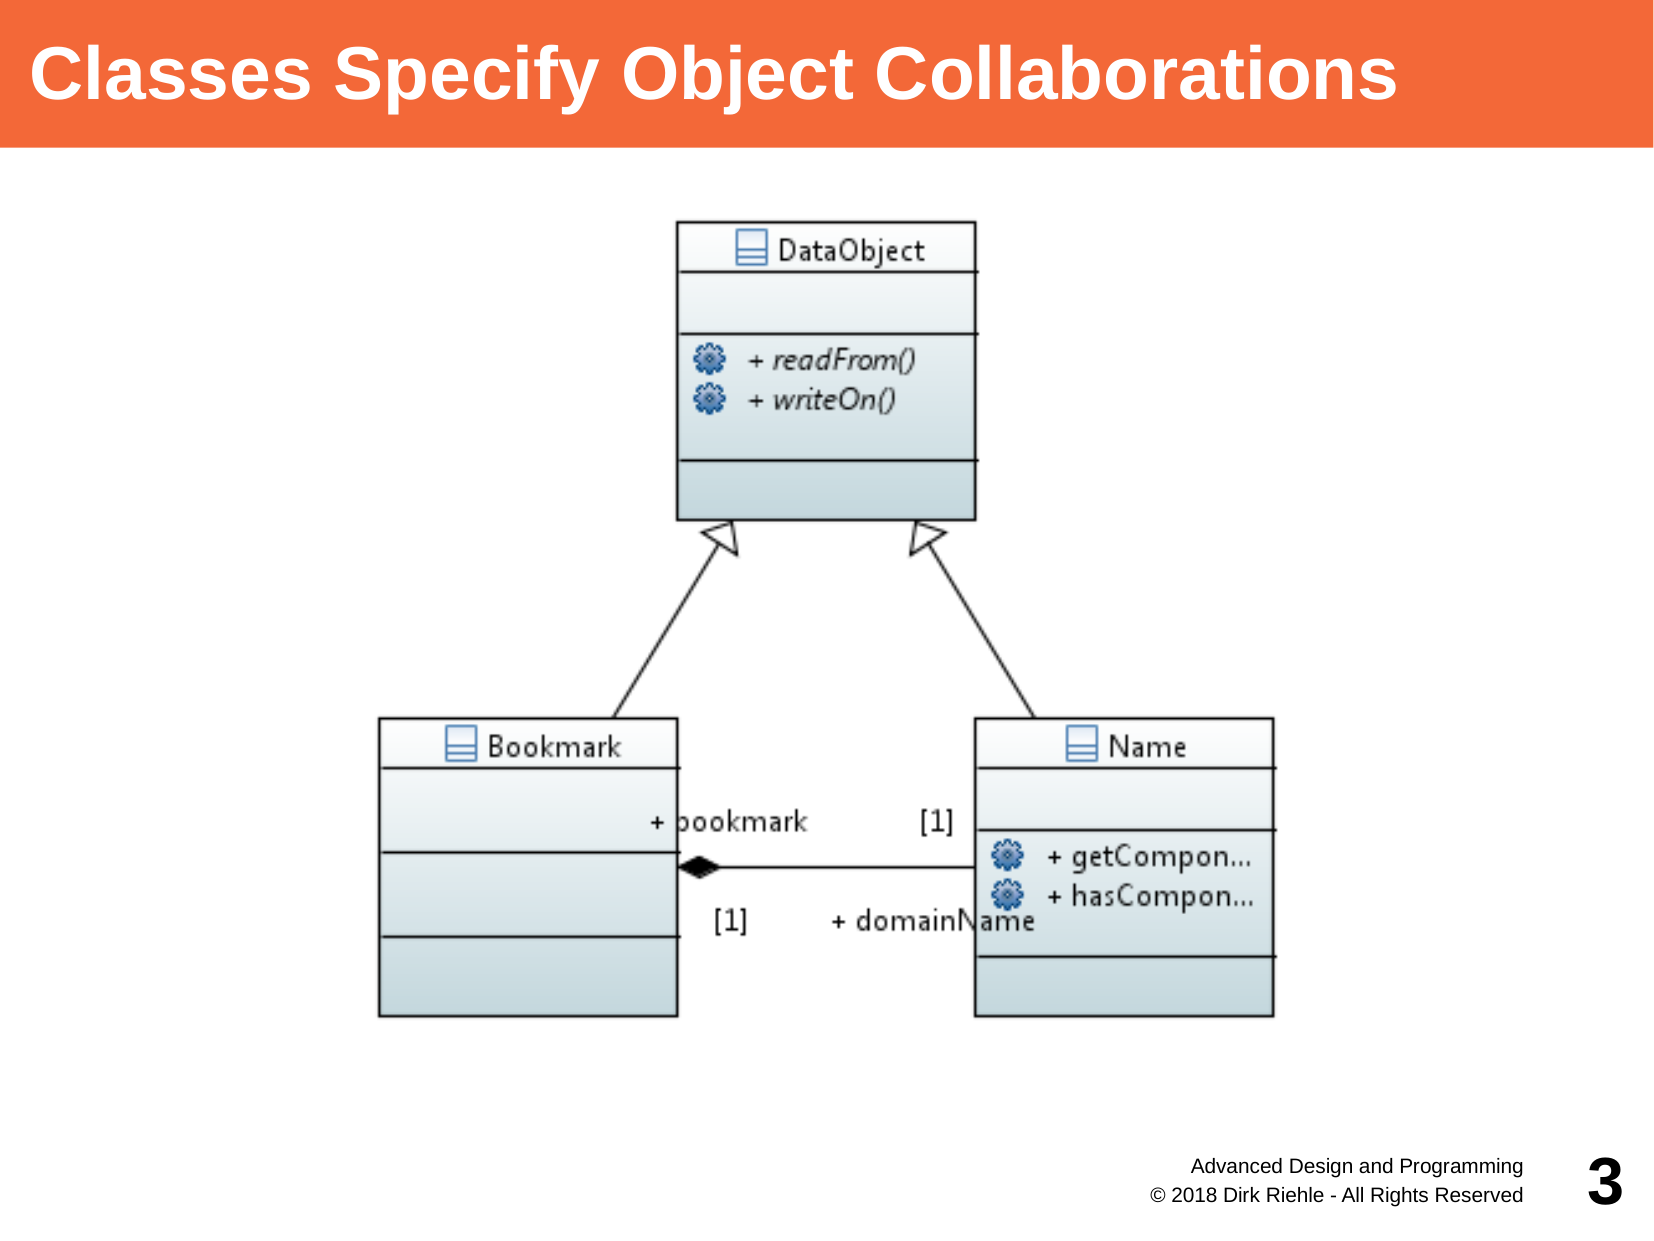

# Classes Specify Object Collaborations
Advanced Design and Programming
3
© 2018 Dirk Riehle - All Rights Reserved